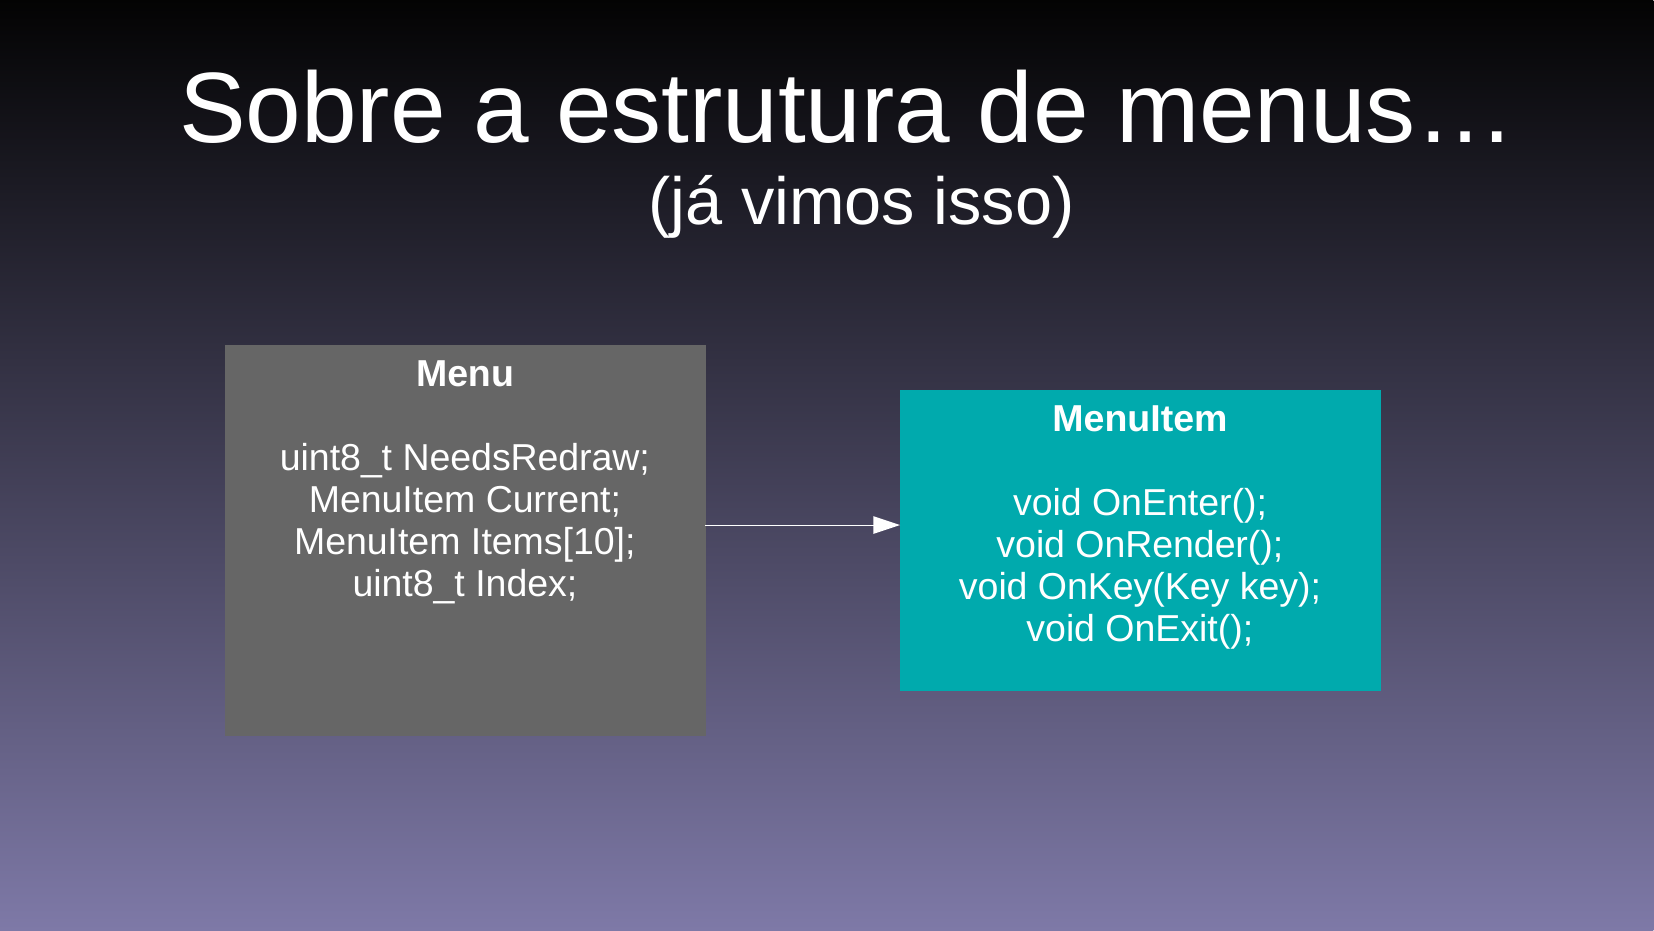

Sobre a estrutura de menus…
(já vimos isso)
Menu
uint8_t NeedsRedraw;
MenuItem Current;
MenuItem Items[10];
uint8_t Index;
MenuItem
void OnEnter();
void OnRender();
void OnKey(Key key);
void OnExit();